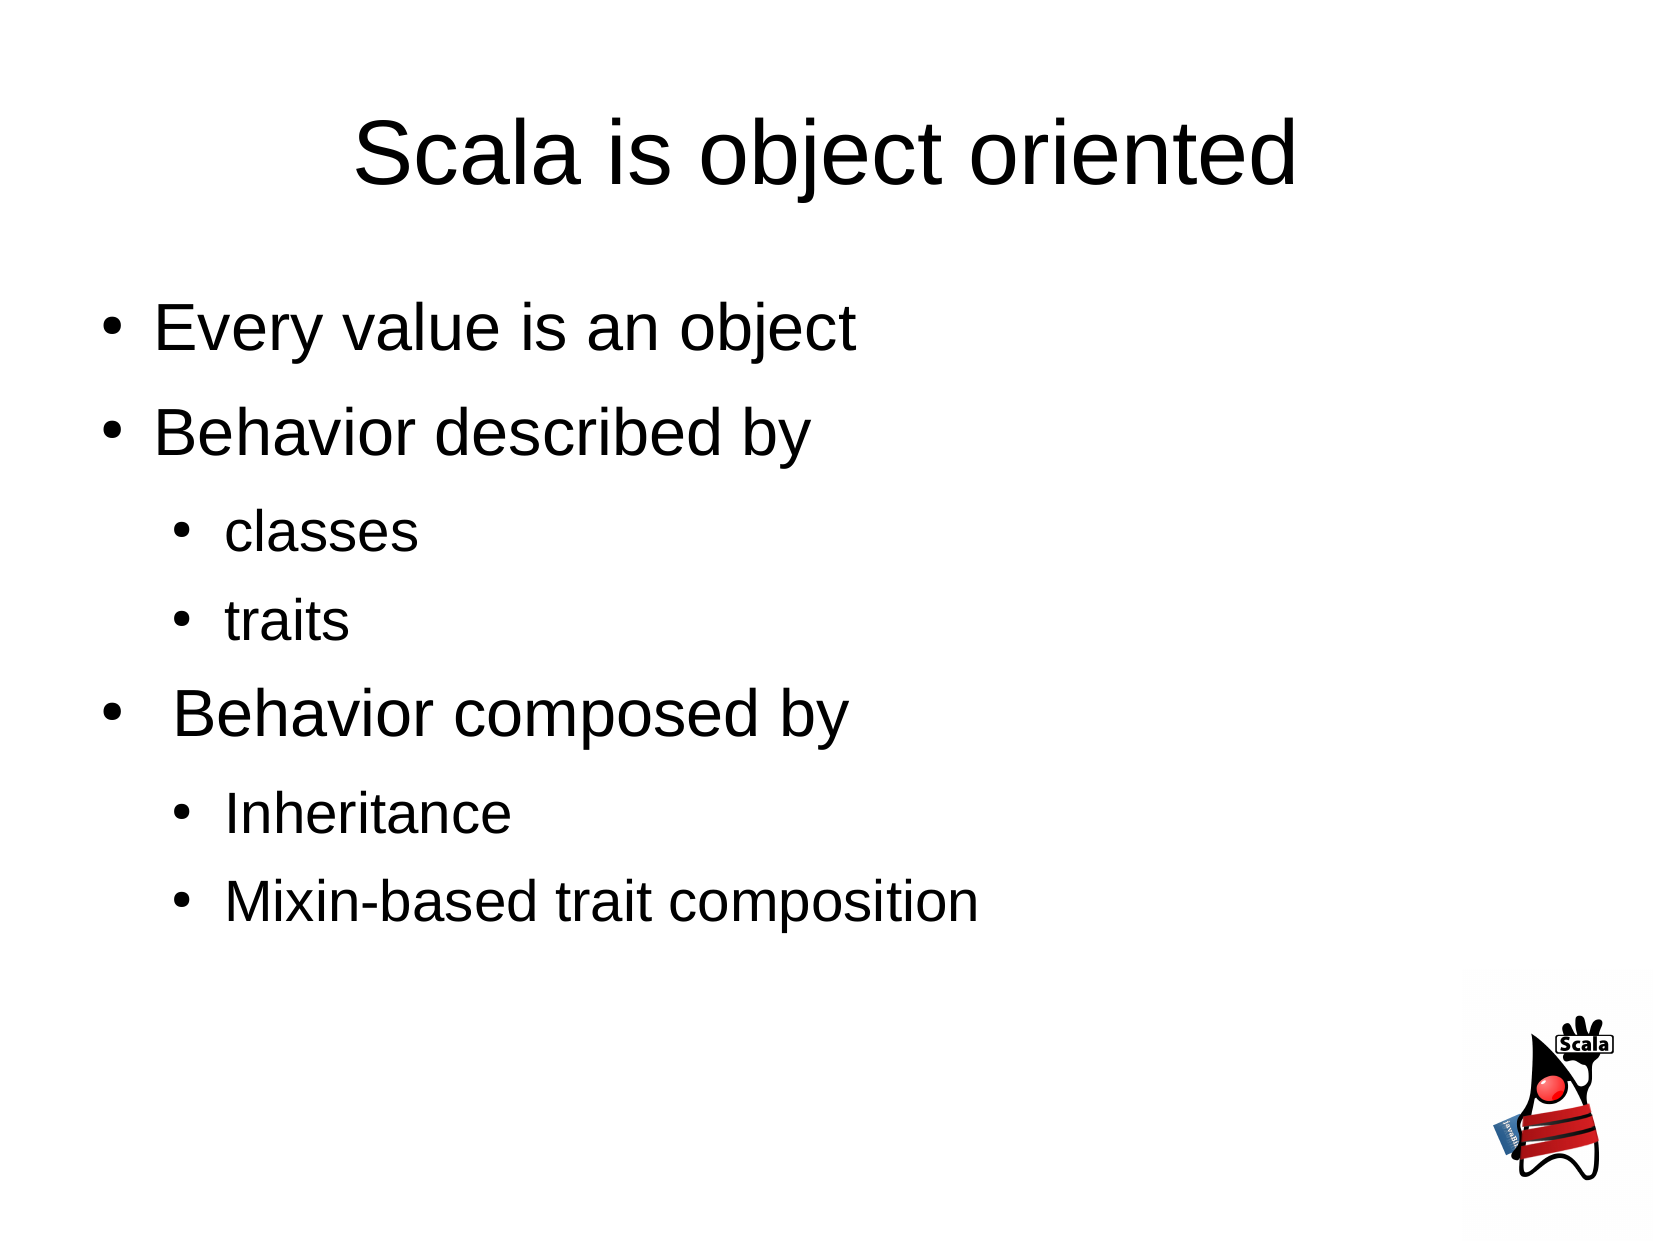

# Scala is object oriented
Every value is an object
Behavior described by
classes
traits
 Behavior composed by
Inheritance
Mixin-based trait composition